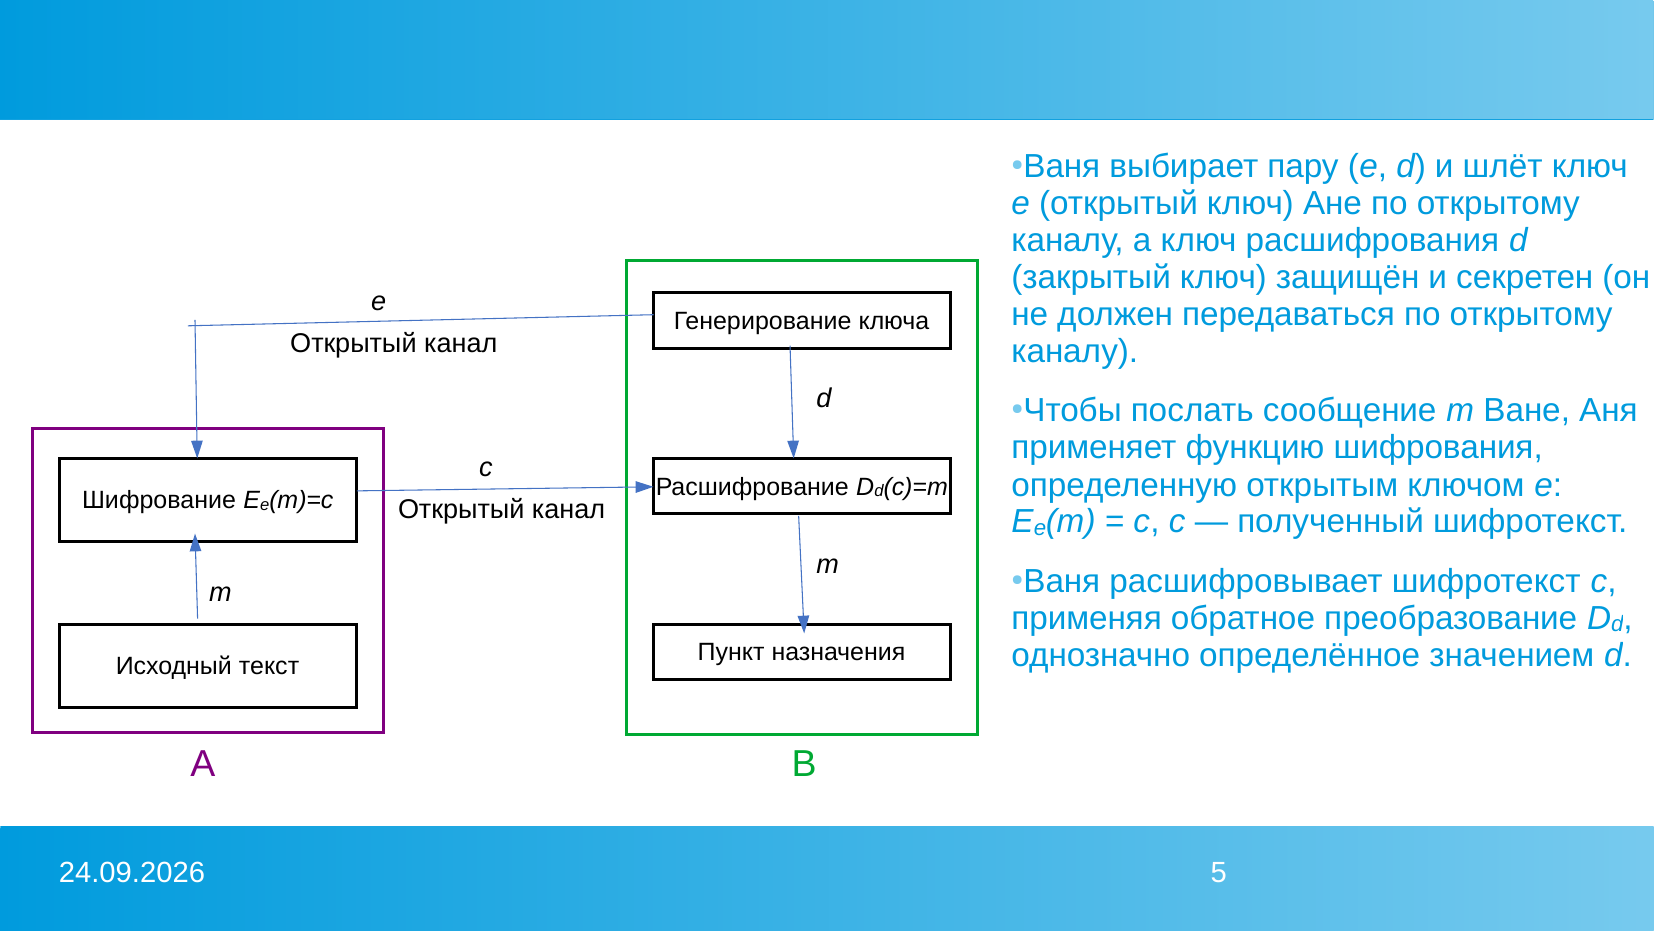

# Ваня выбирает пару (e, d) и шлёт ключ e (открытый ключ) Ане по открытому каналу, а ключ расшифрования d (закрытый ключ) защищён и секретен (он не должен передаваться по открытому каналу).
Чтобы послать сообщение m Ване, Аня применяет функцию шифрования, определенную открытым ключом e: Ee(m) = c, c — полученный шифротекст.
Ваня расшифровывает шифротекст c, применяя обратное преобразование Dd, однозначно определённое значением d.
e
Генерирование ключа
Открытый канал
d
c
Шифрование Ee(m)=c
Расшифрование Dd(c)=m
Открытый канал
m
m
Исходный текст
Пункт назначения
А
В